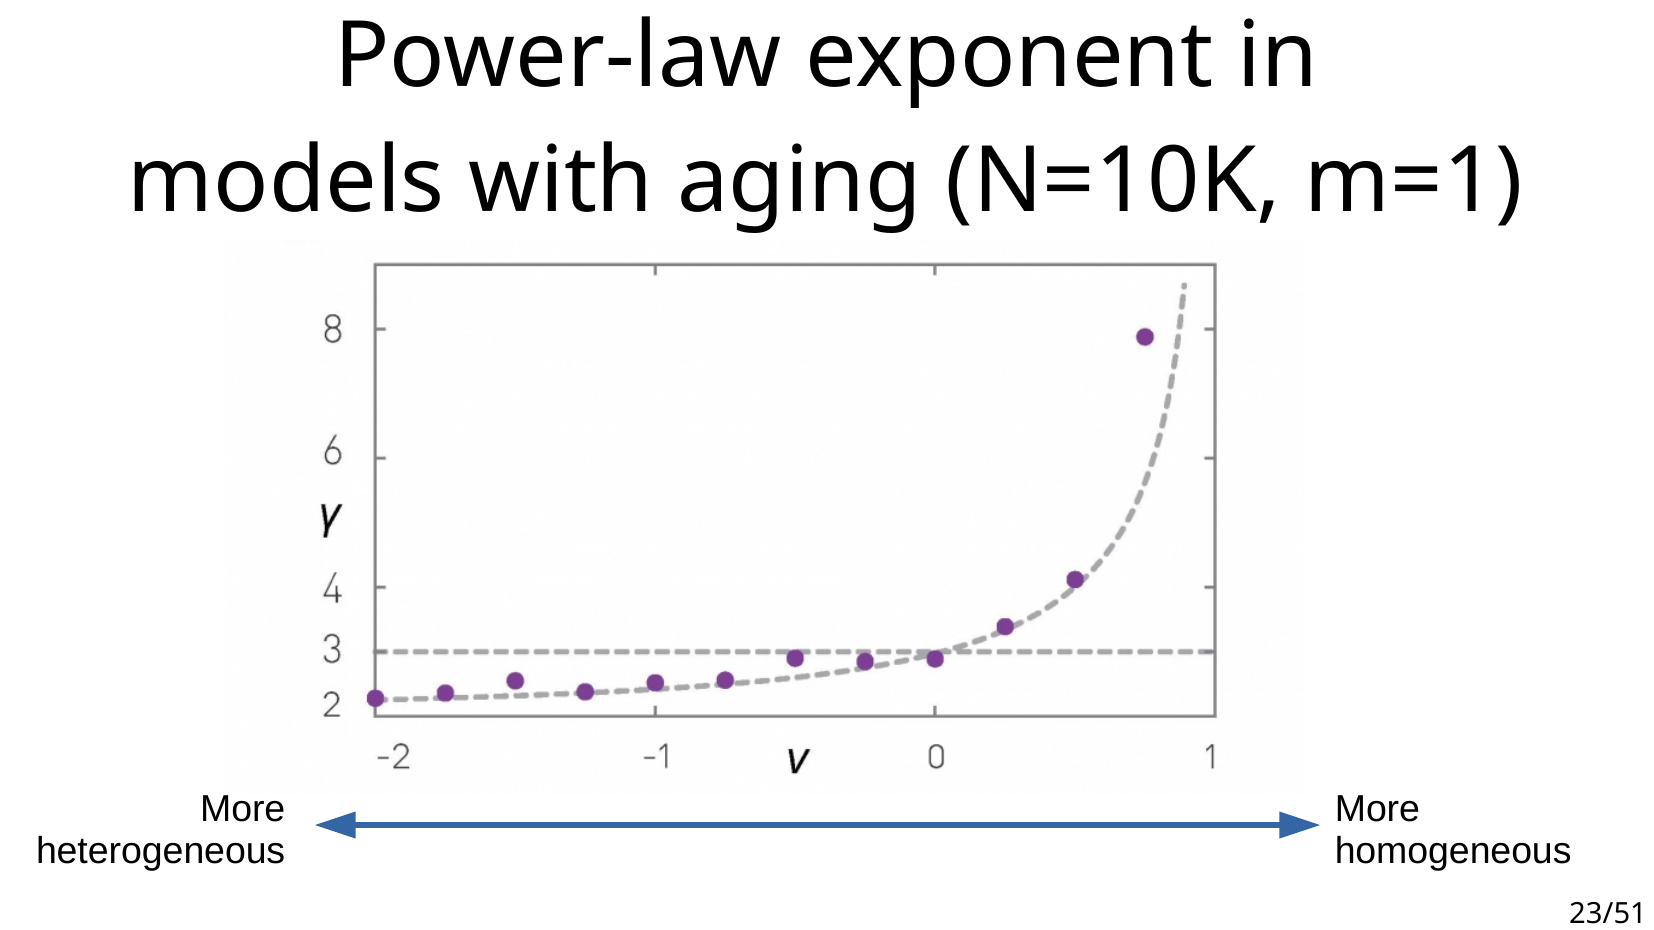

# Power-law exponent in models with aging (N=10K, m=1)
More heterogeneous
More homogeneous
23